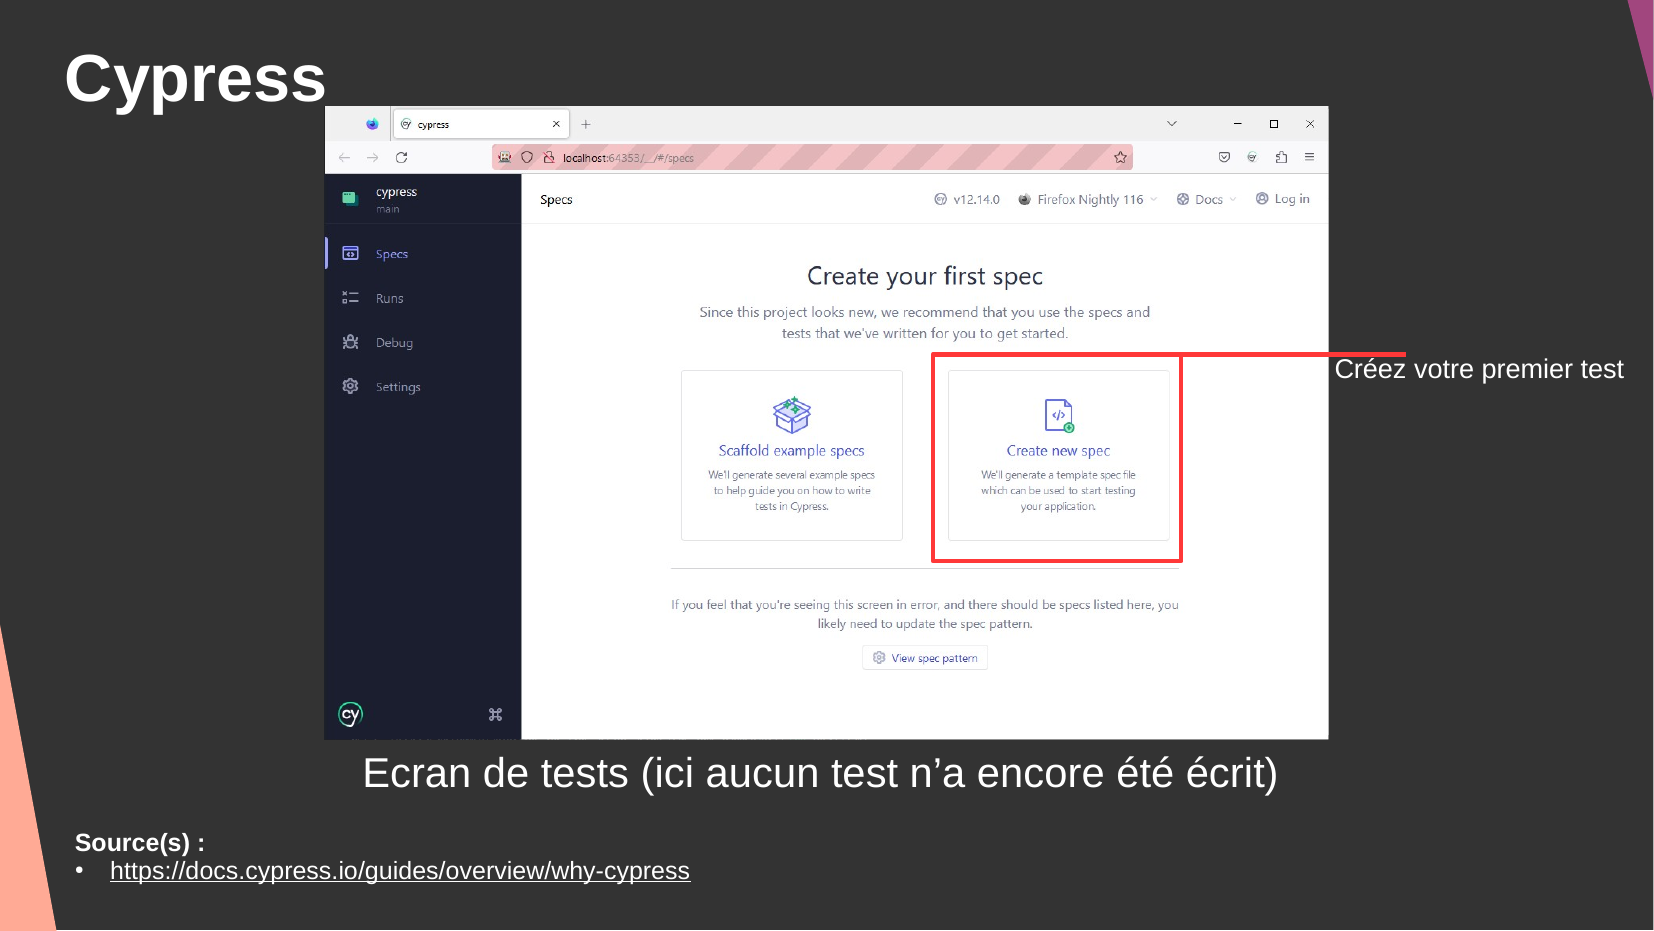

# Cypress
Créez votre premier test
Ecran de tests (ici aucun test n’a encore été écrit)
Source(s) :
https://docs.cypress.io/guides/overview/why-cypress